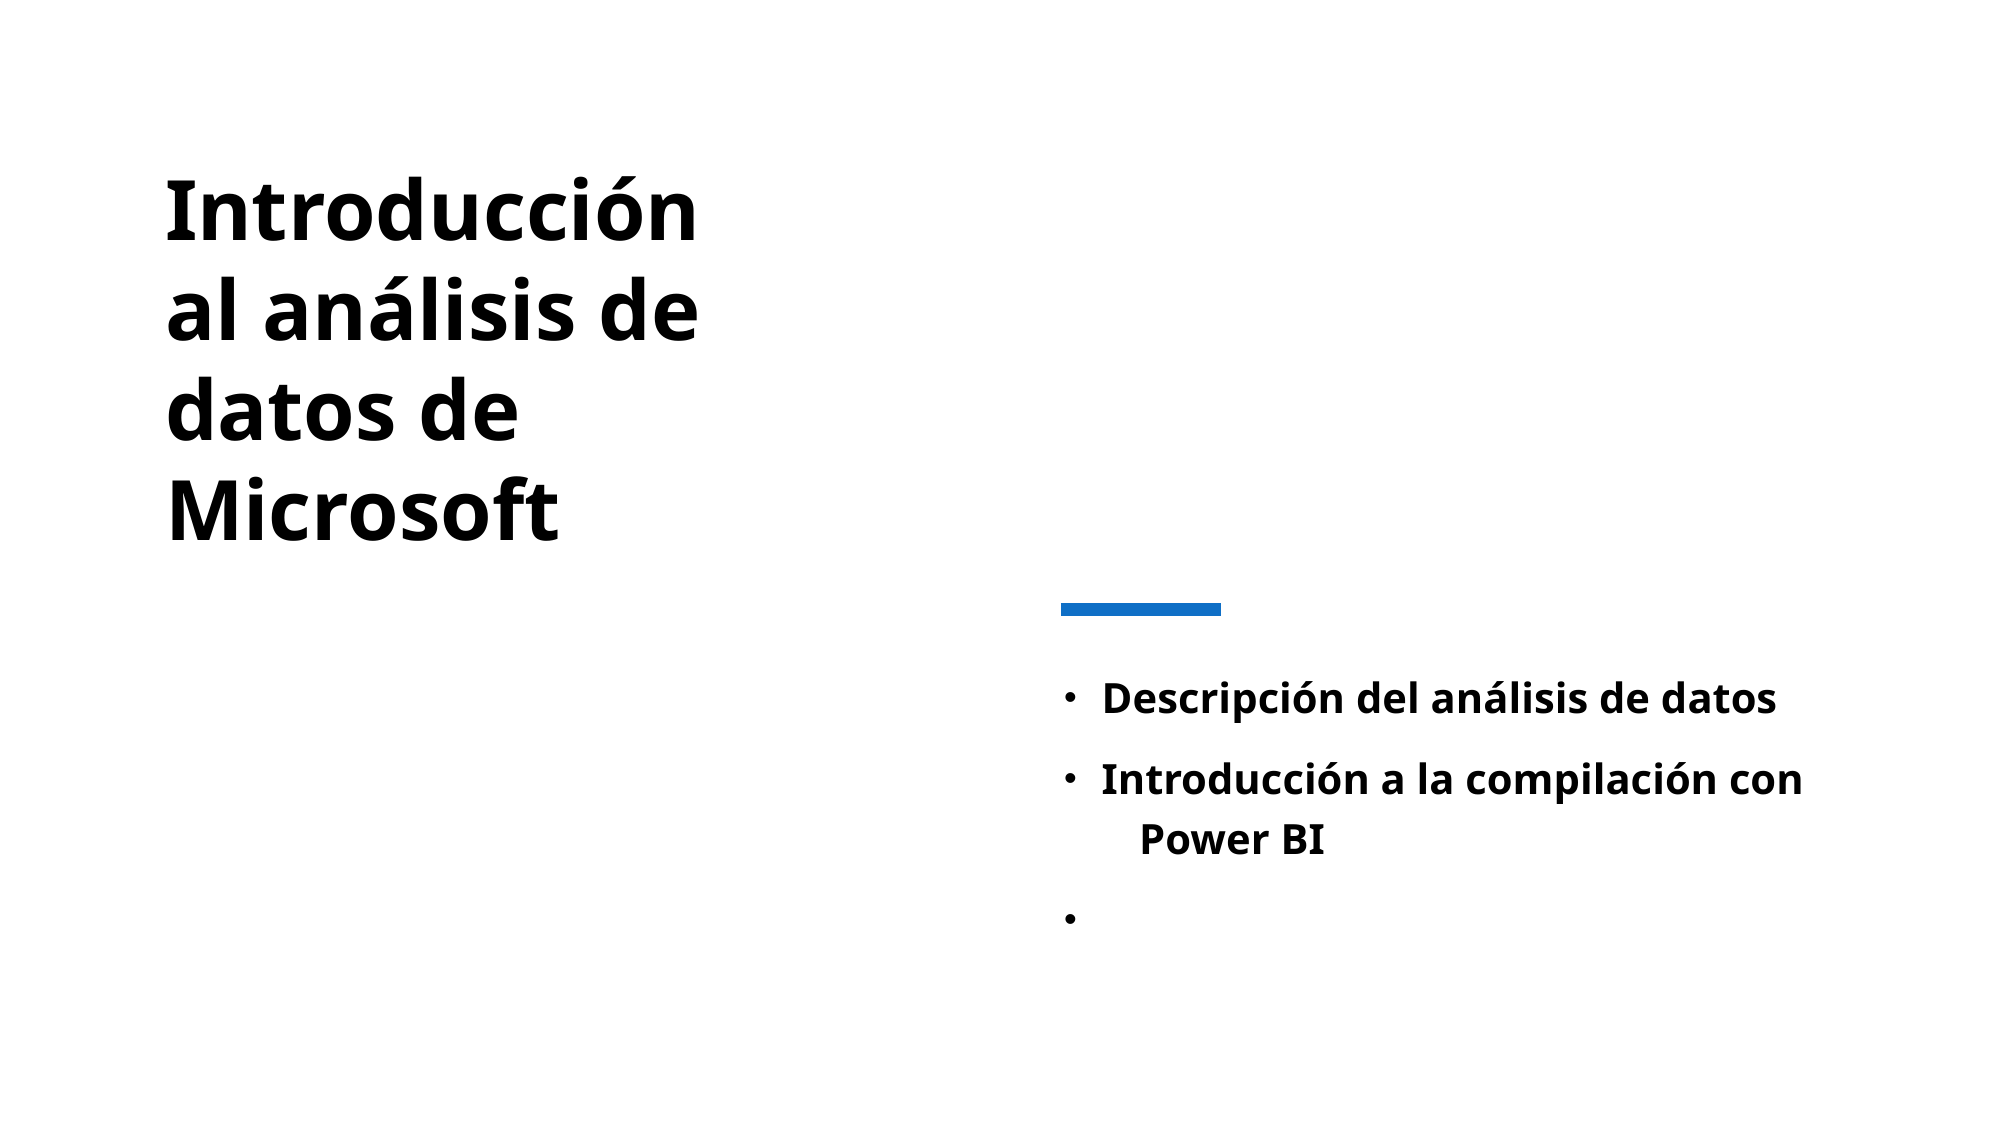

# Introducción al análisis de datos de Microsoft
Descripción del análisis de datos
Introducción a la compilación con Power BI